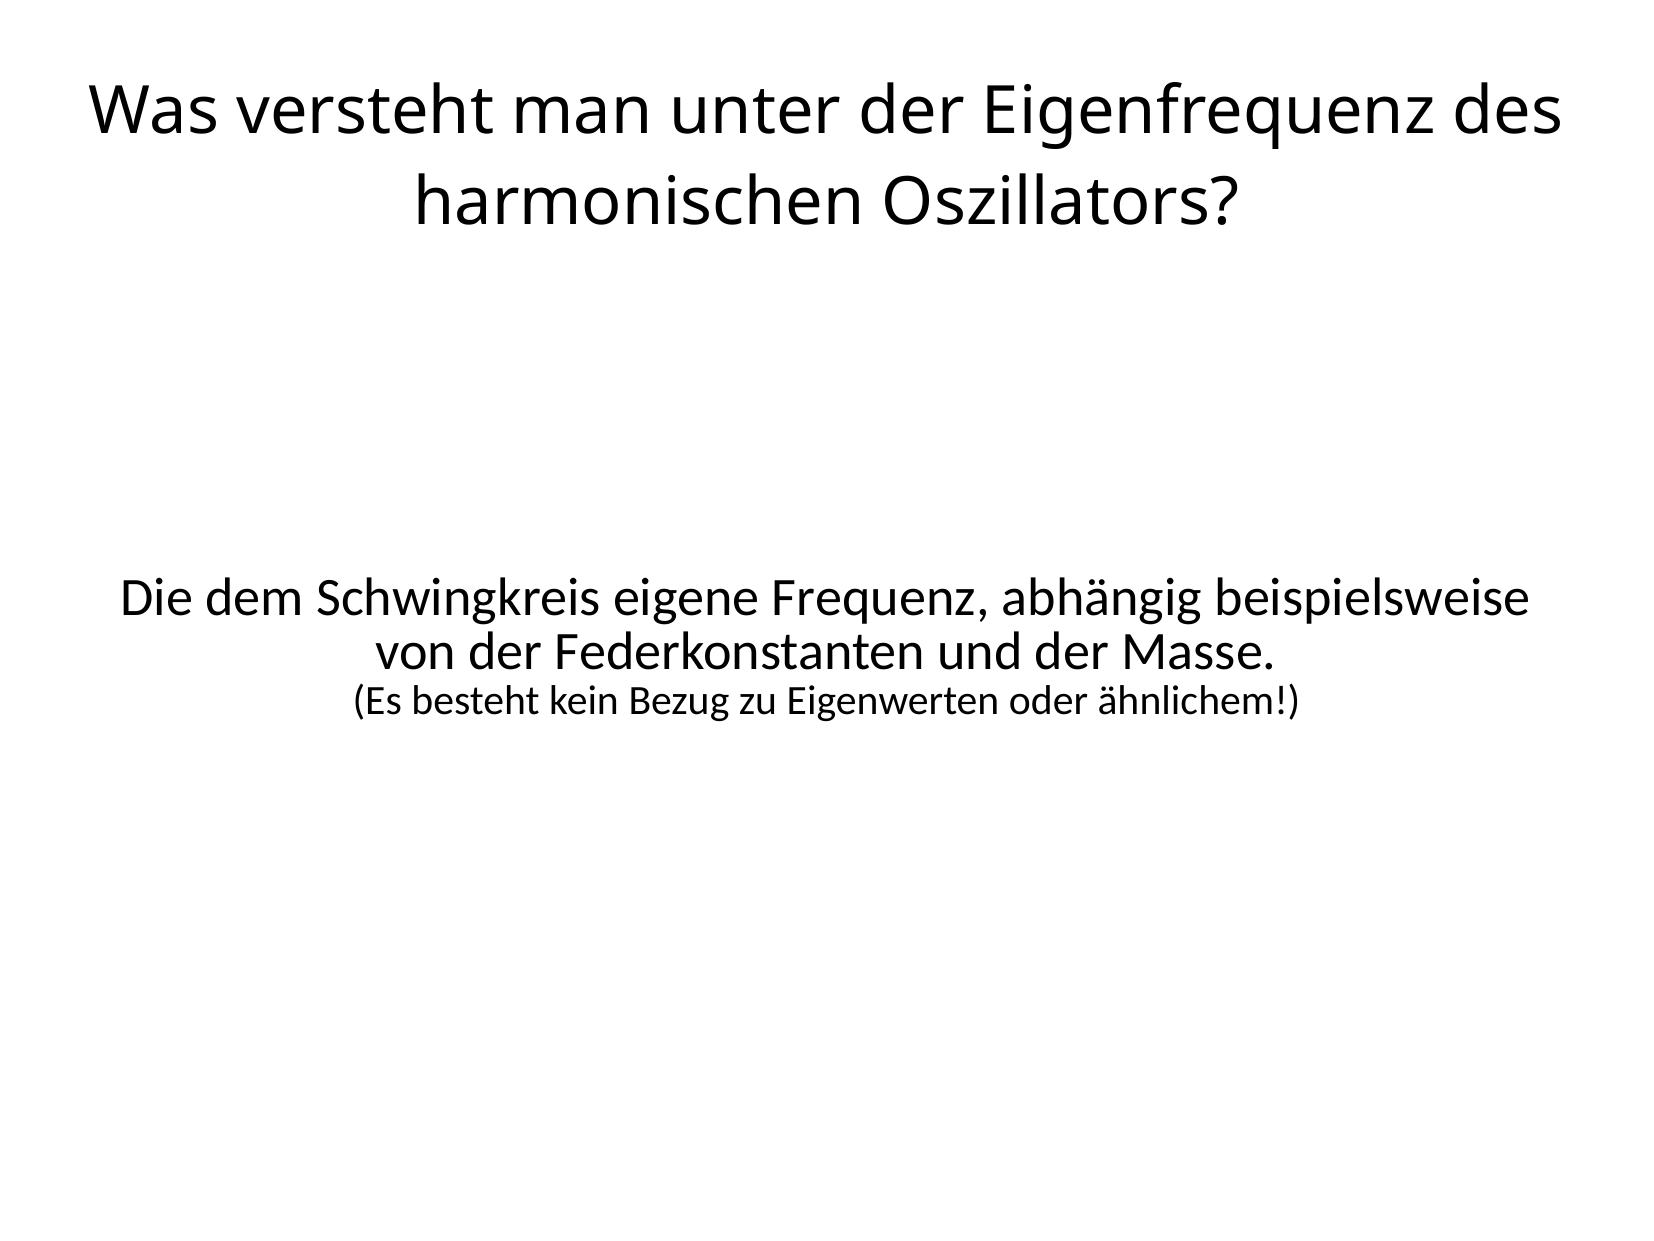

# Was versteht man unter der Eigenfrequenz des harmonischen Oszillators?
Die dem Schwingkreis eigene Frequenz, abhängig beispielsweise von der Federkonstanten und der Masse.
(Es besteht kein Bezug zu Eigenwerten oder ähnlichem!)